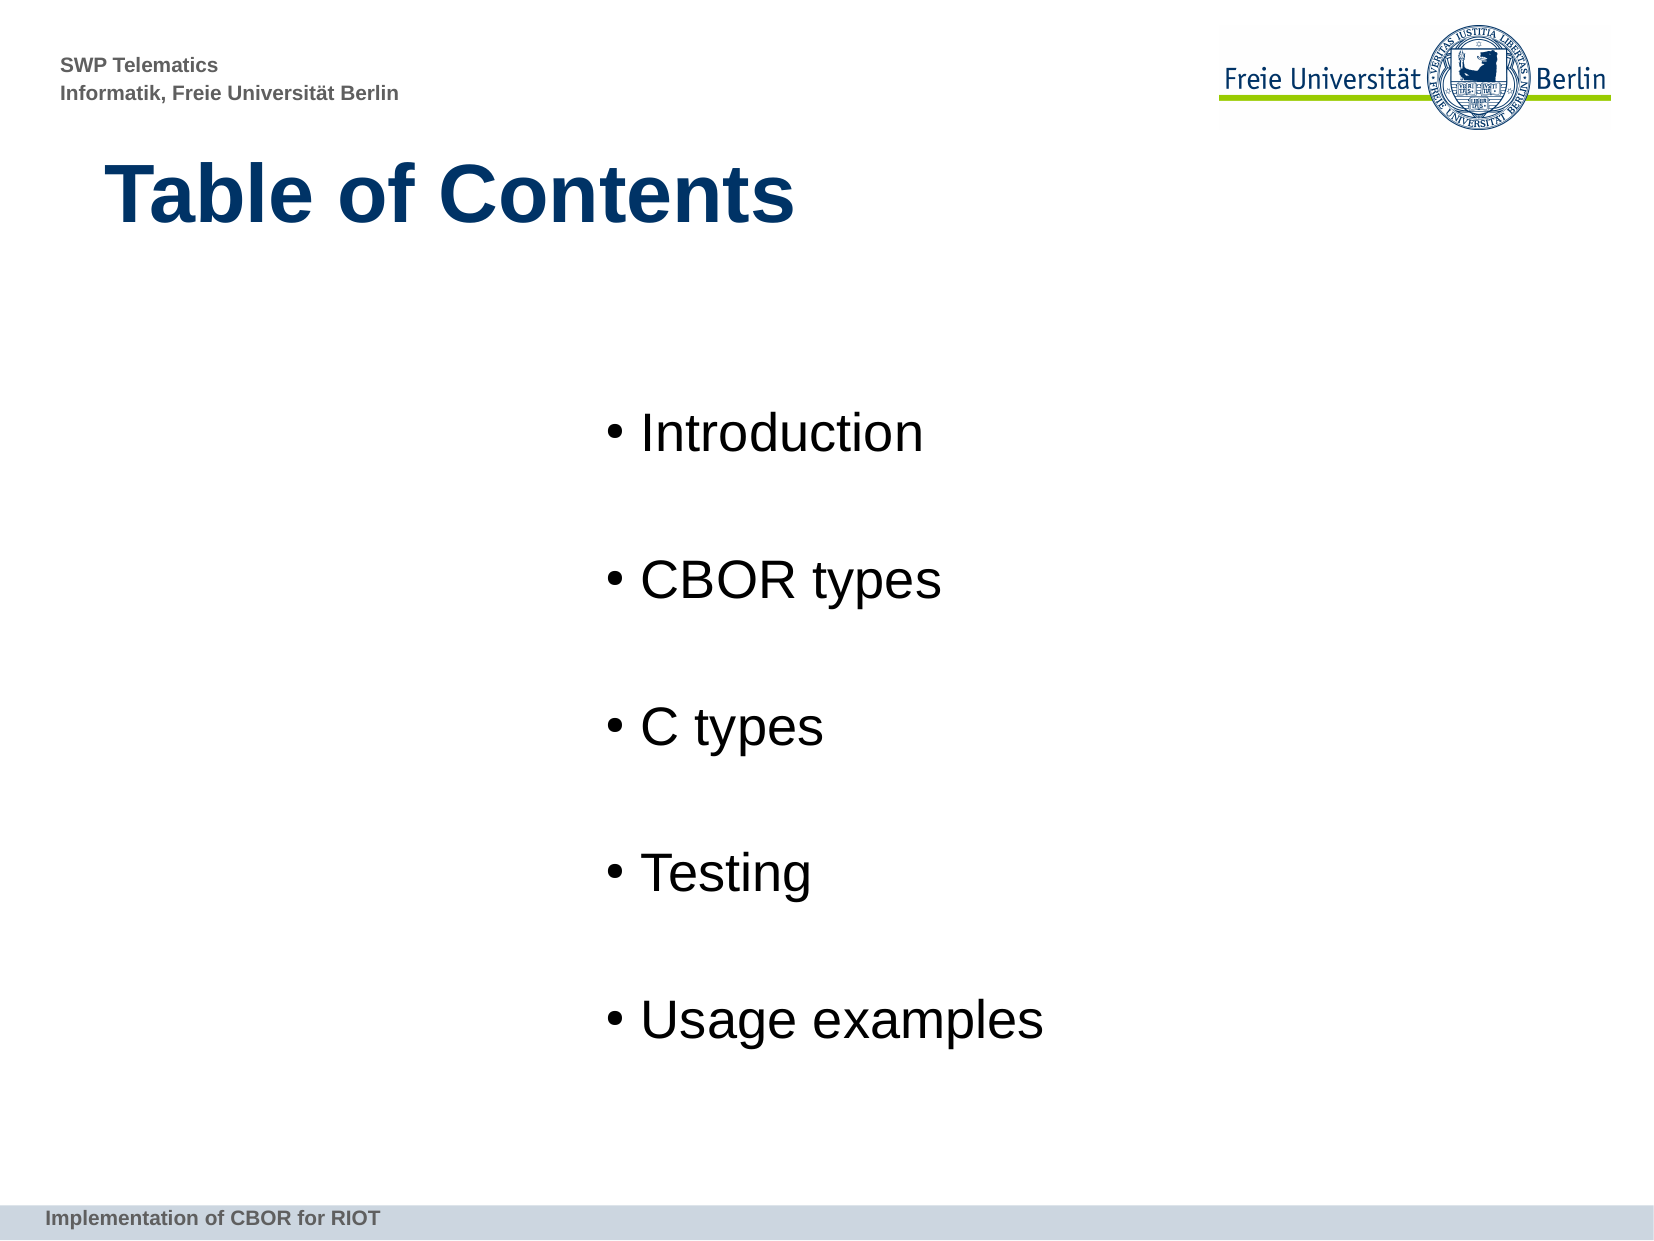

# Table of Contents
Introduction
CBOR types
C types
Testing
Usage examples